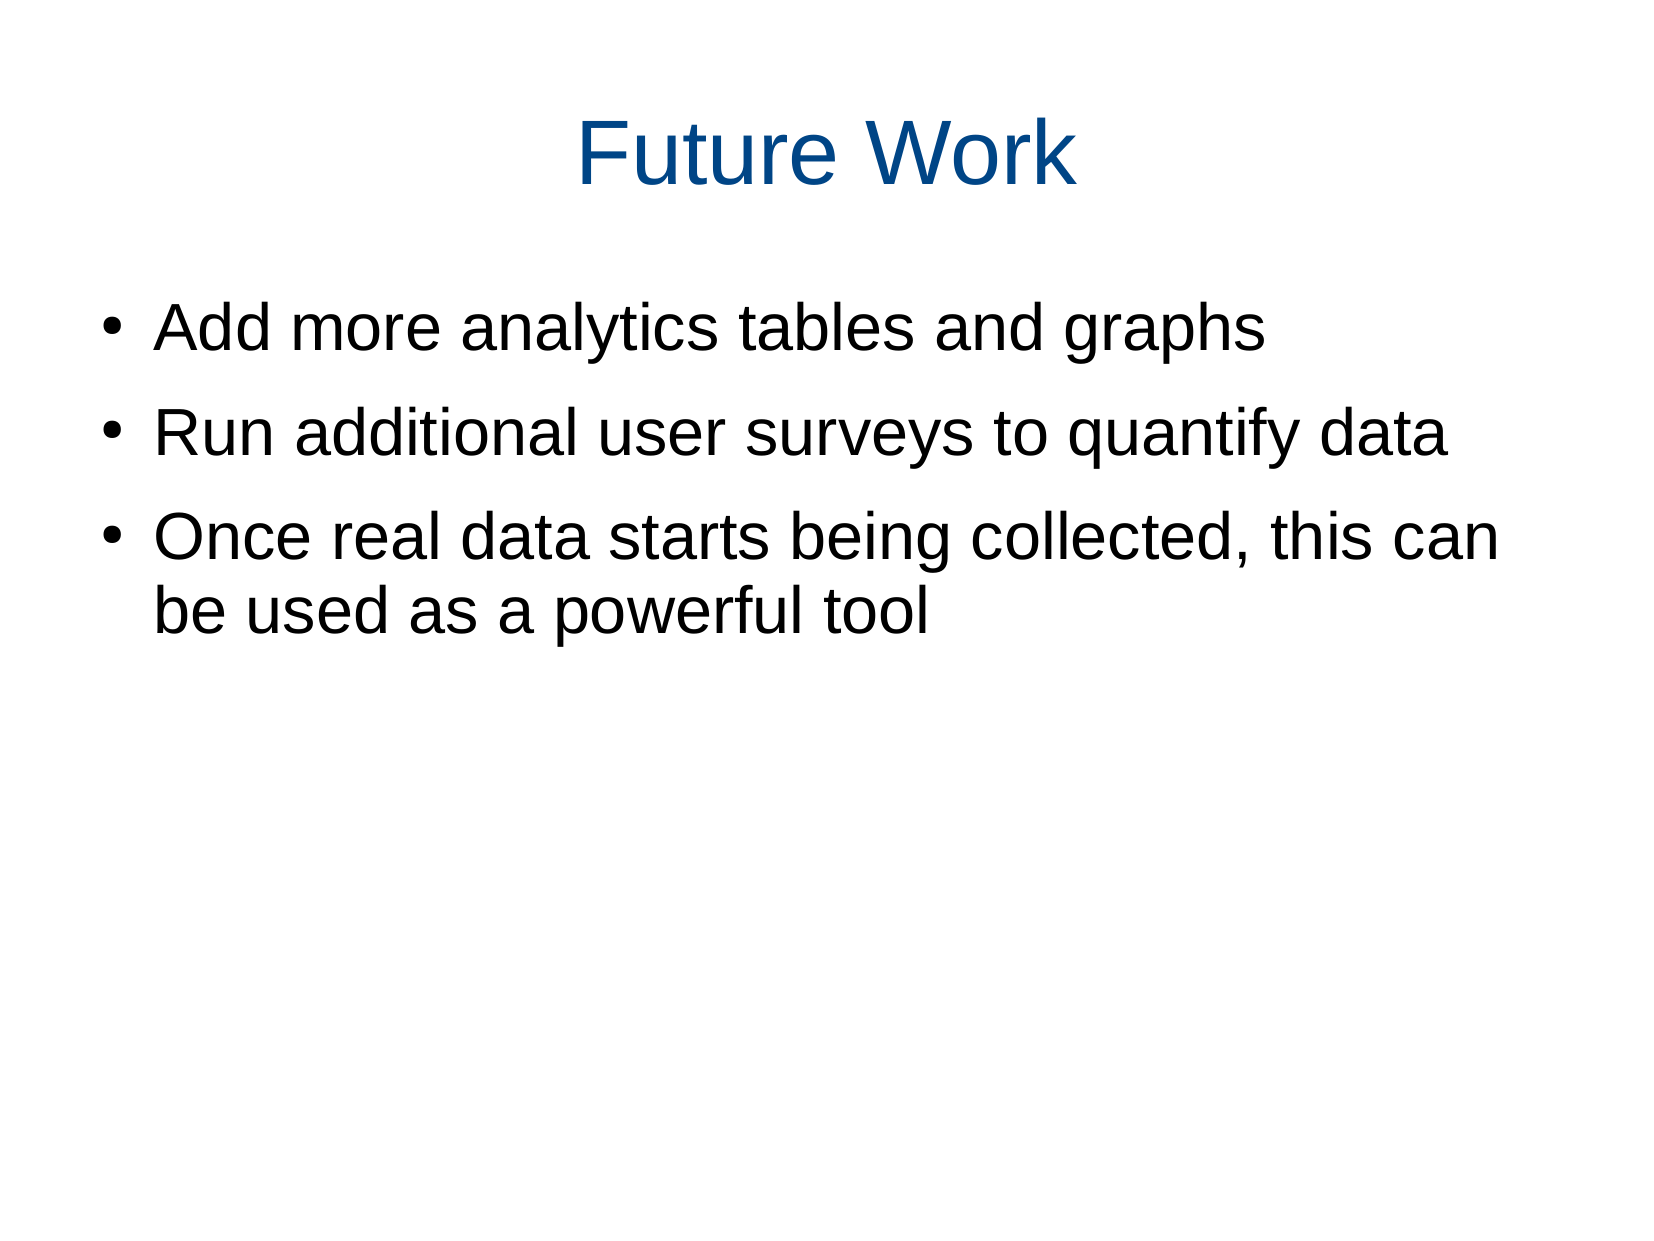

# Future Work
Add more analytics tables and graphs
Run additional user surveys to quantify data
Once real data starts being collected, this can be used as a powerful tool